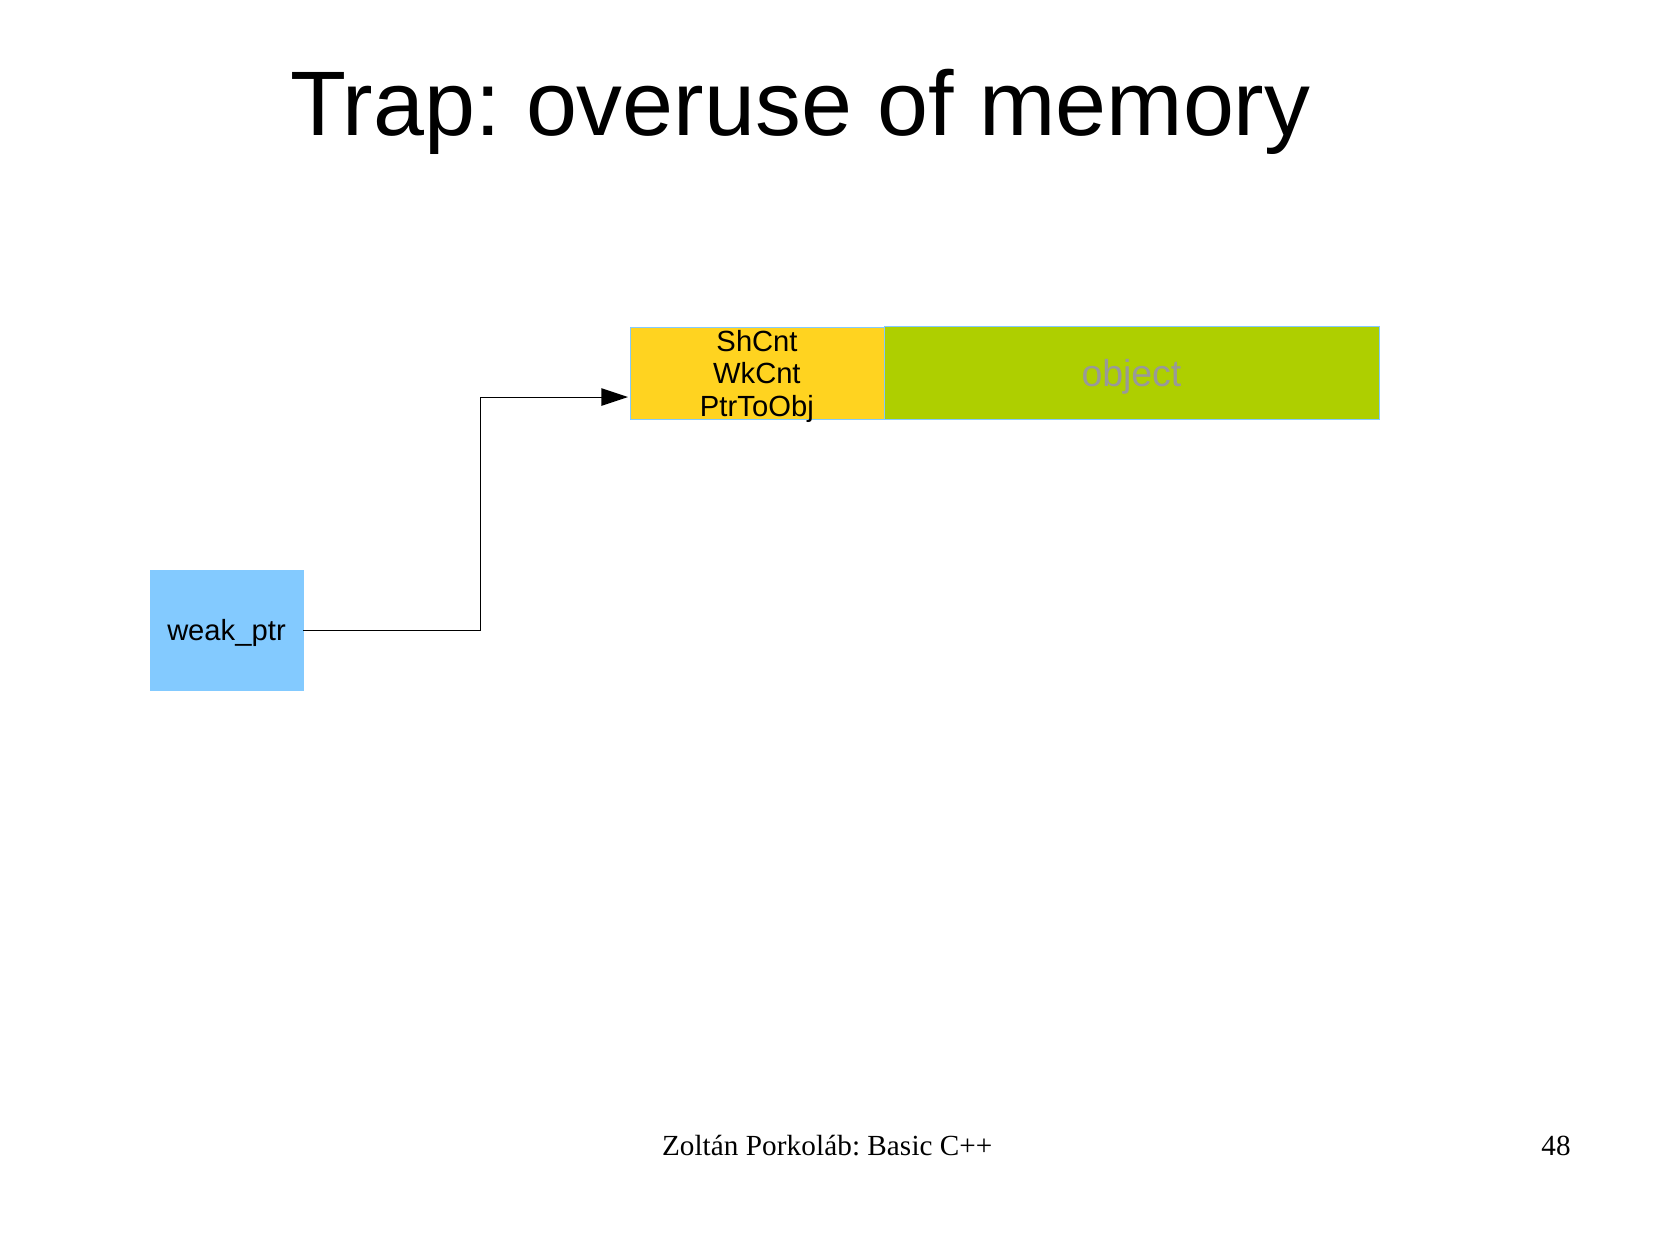

# Trap: overuse of memory
object
ShCnt
WkCnt
PtrToObj
weak_ptr
Zoltán Porkoláb: Basic C++
48